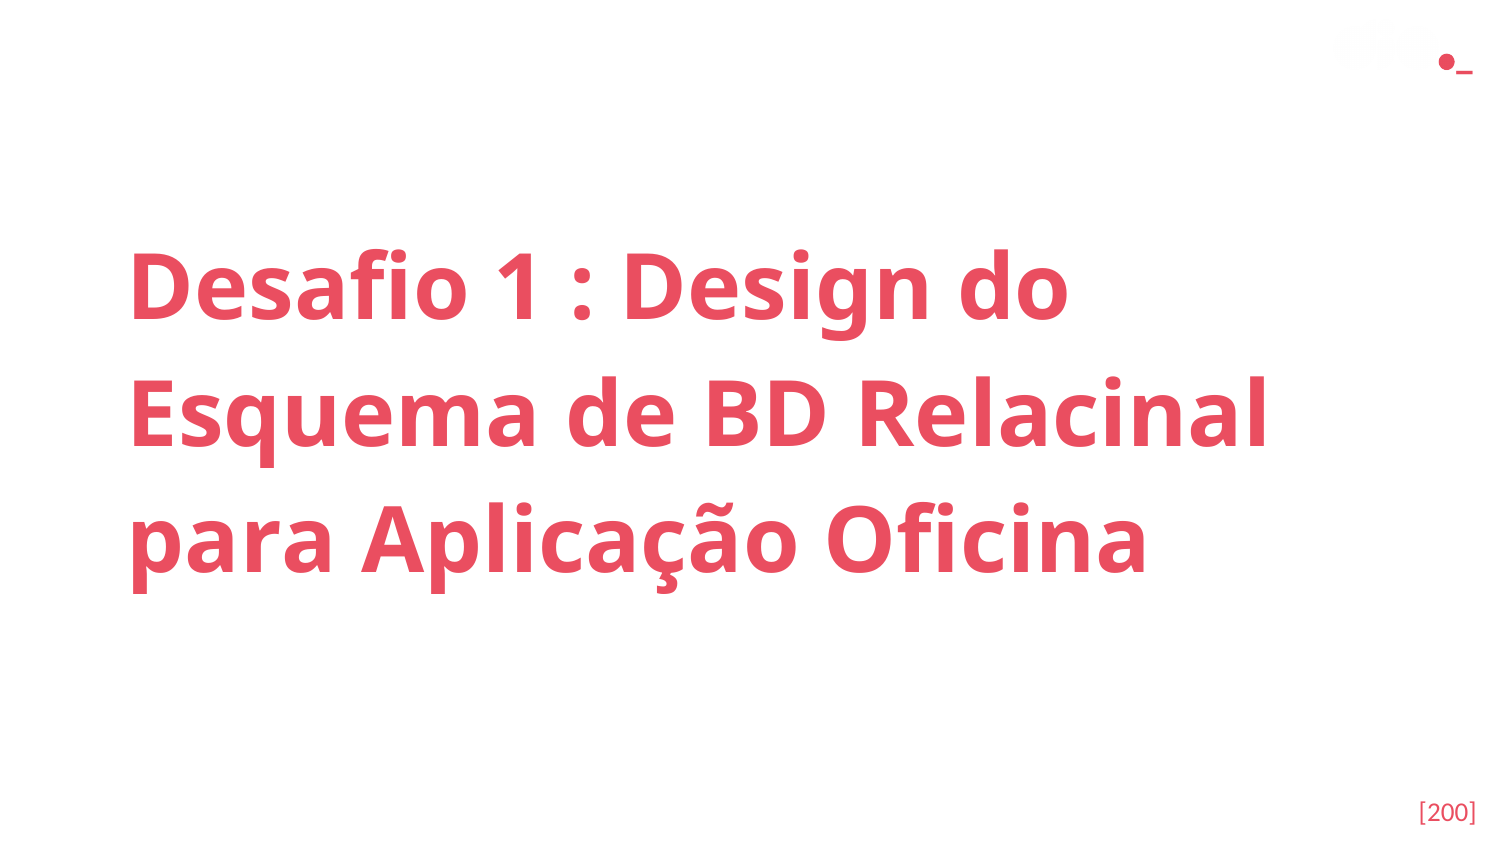

Desafio 1 : Design do Esquema de BD Relacinal
para Aplicação Oficina